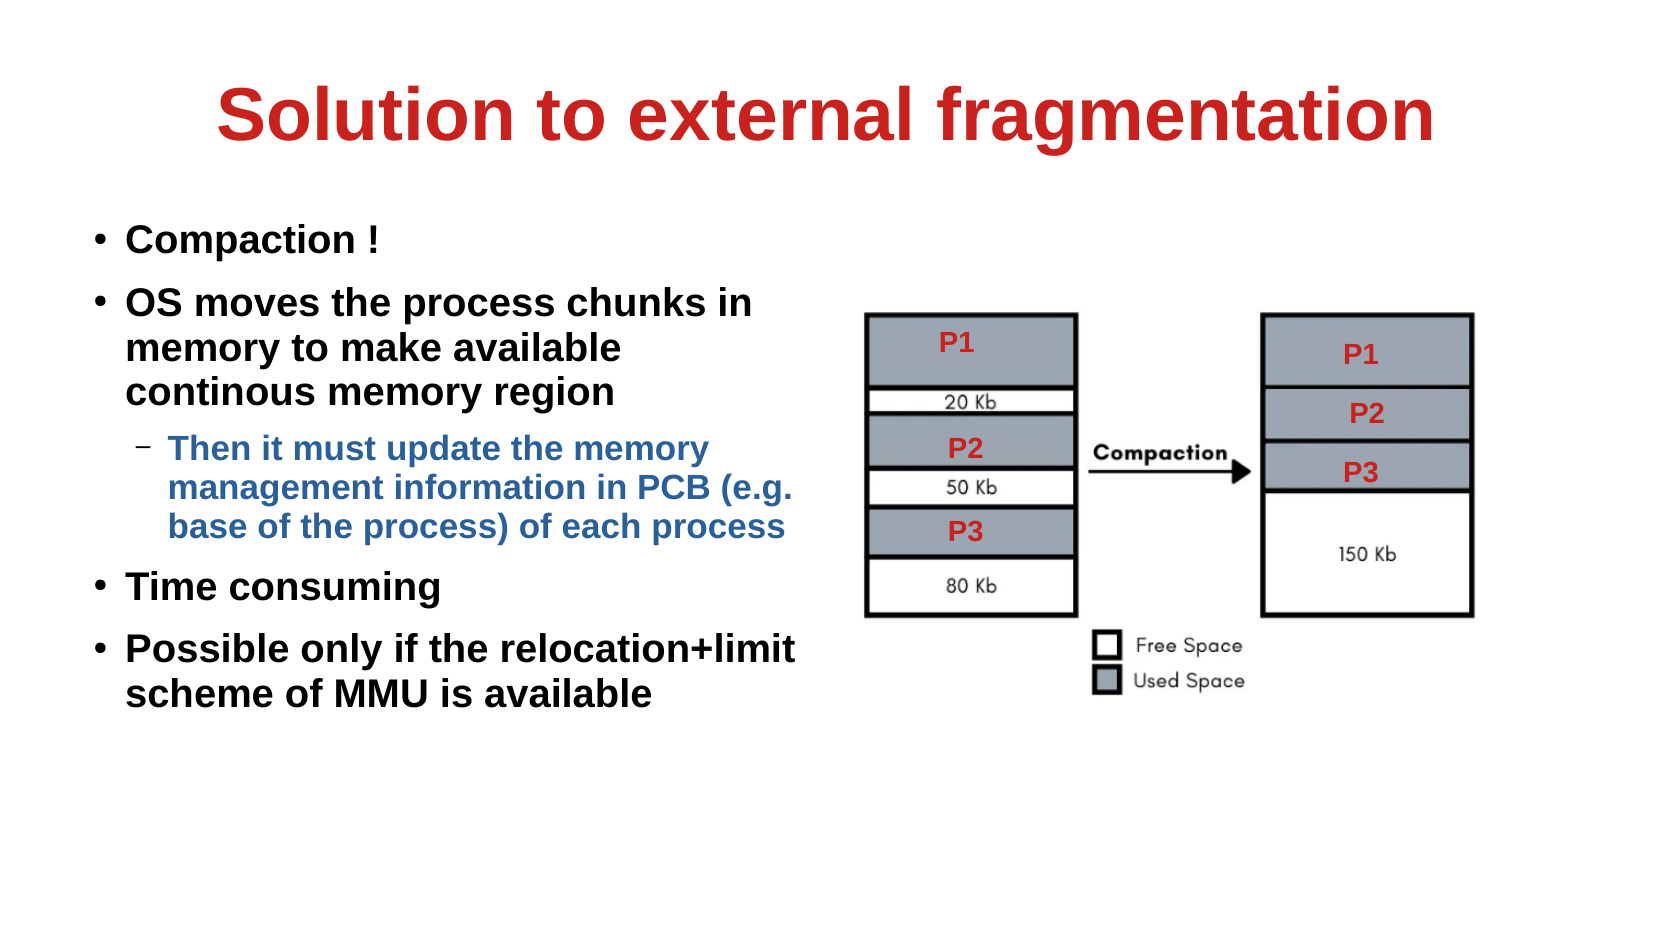

# Solution to external fragmentation
Compaction !
OS moves the process chunks in memory to make available continous memory region
Then it must update the memory management information in PCB (e.g. base of the process) of each process
Time consuming
Possible only if the relocation+limit scheme of MMU is available
P1
P1
P2
P2
P3
P3